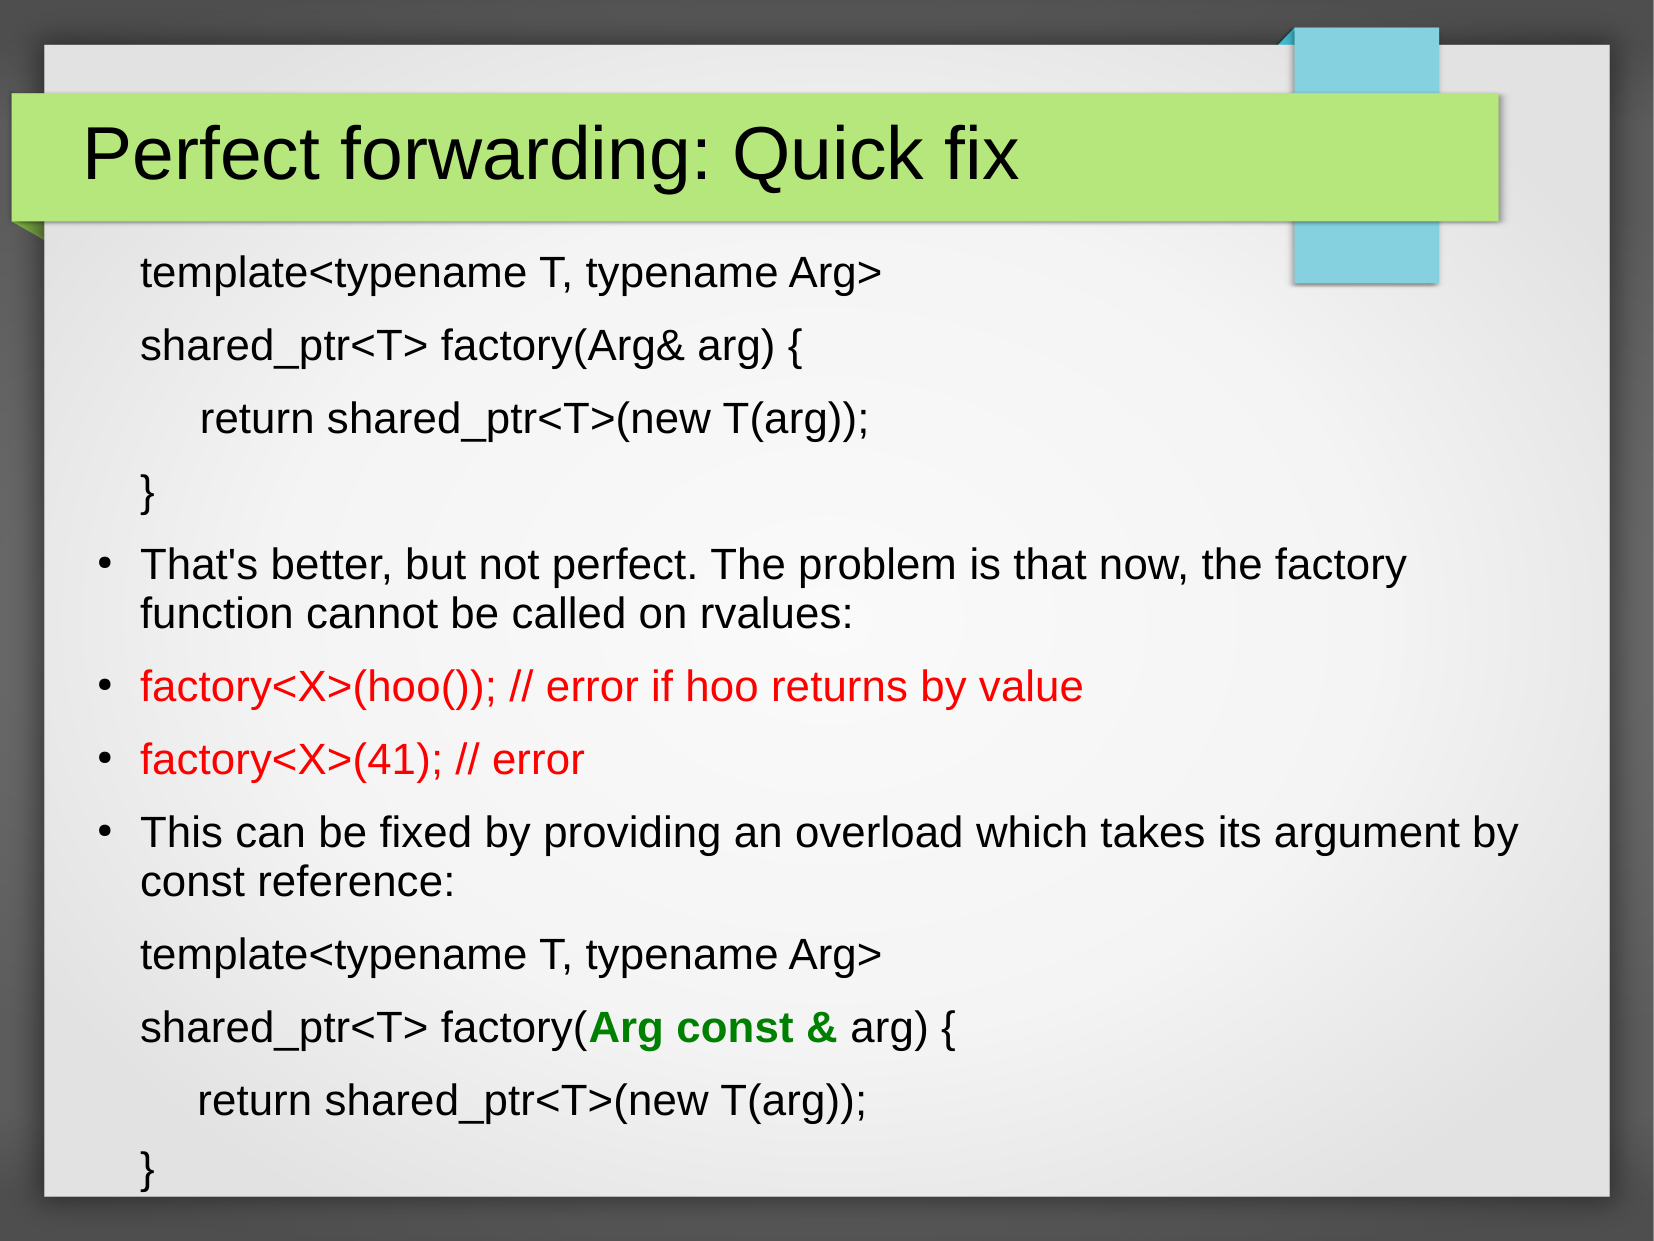

# Perfect forwarding: Quick fix
template<typename T, typename Arg>
shared_ptr<T> factory(Arg& arg) {
 	return shared_ptr<T>(new T(arg));
}
That's better, but not perfect. The problem is that now, the factory function cannot be called on rvalues:
factory<X>(hoo()); // error if hoo returns by value
factory<X>(41); // error
This can be fixed by providing an overload which takes its argument by const reference:
template<typename T, typename Arg>
shared_ptr<T> factory(Arg const & arg) {
return shared_ptr<T>(new T(arg));
}